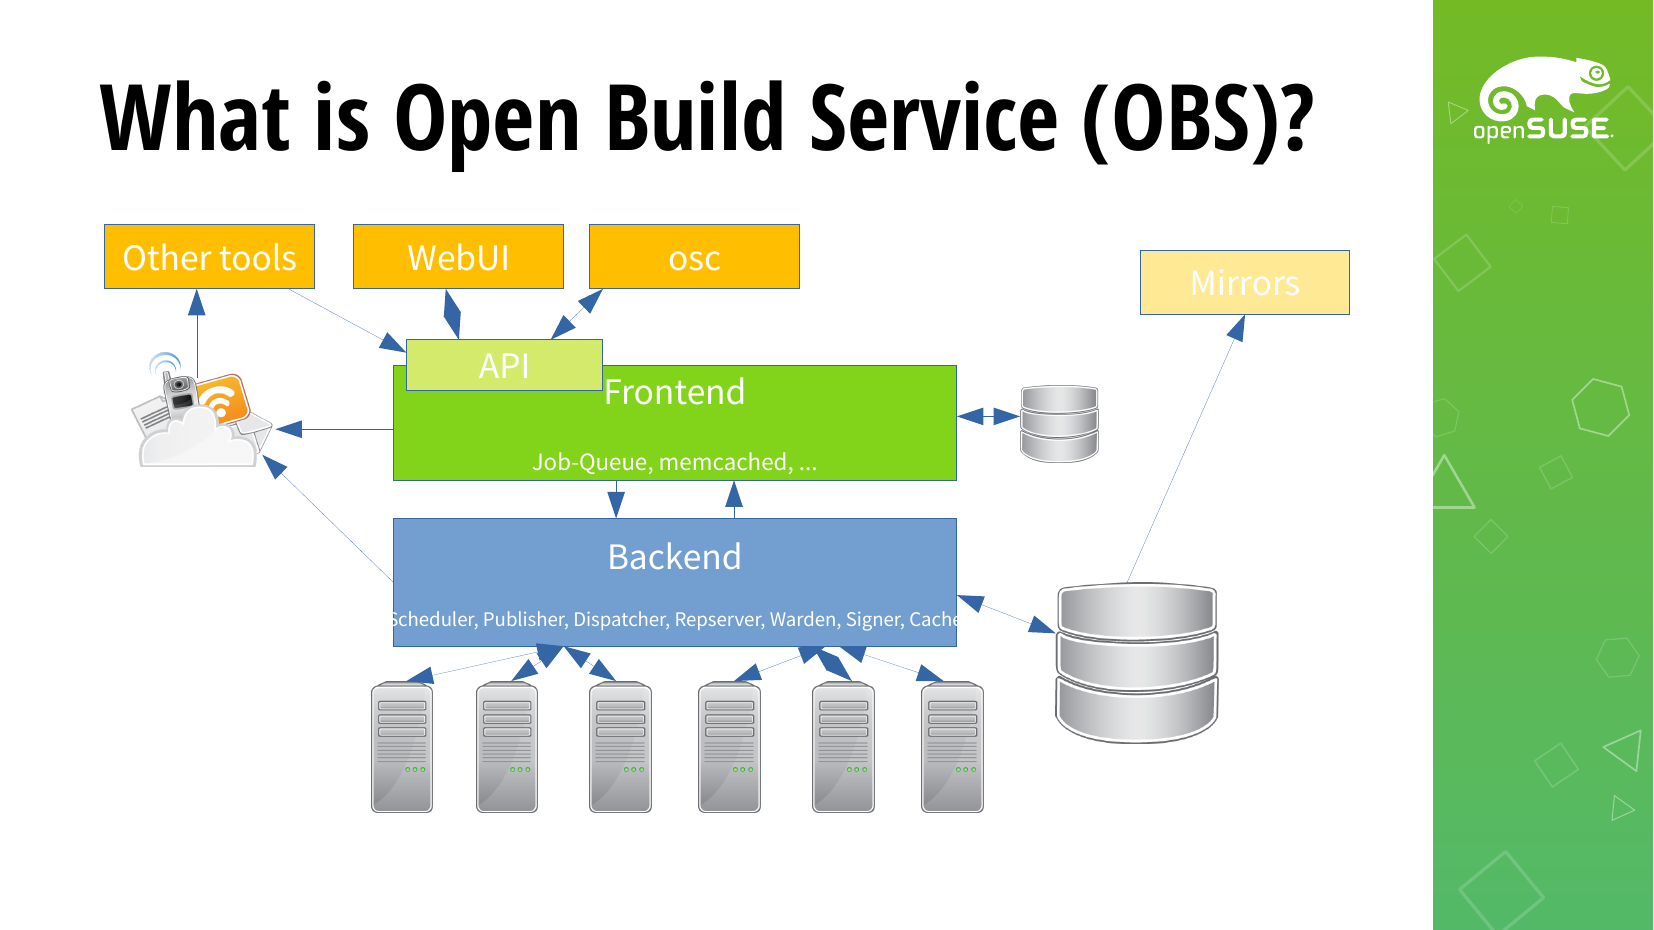

# What is Open Build Service (OBS)?
Other tools
WebUI
osc
Mirrors
API
AMQP
Message bus
Frontend
Job-Queue, memcached, ...
Database
Backend
Scheduler, Publisher, Dispatcher, Repserver, Warden, Signer, Cache
Storage
Build Host
(Worker)
Build Host
(Worker)
Build Host
(Worker)
Build Host
(Worker)
Build Host
(Worker)
Build Host
(Worker)